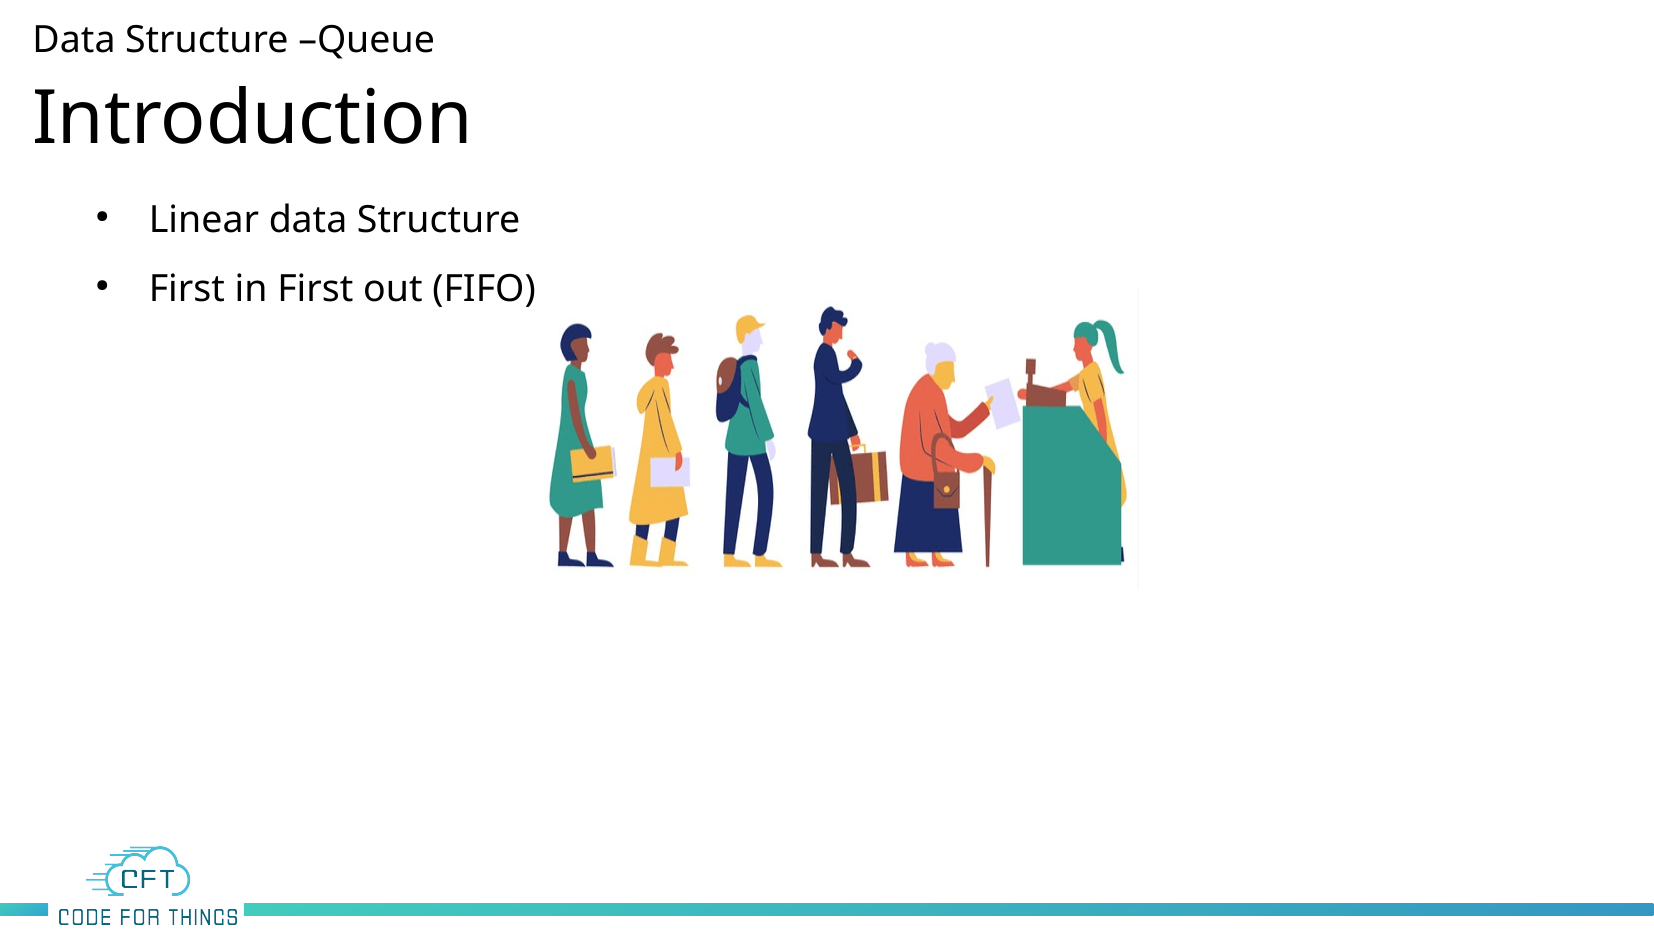

# Data Structure –Queue Introduction
Linear data Structure
First in First out (FIFO)